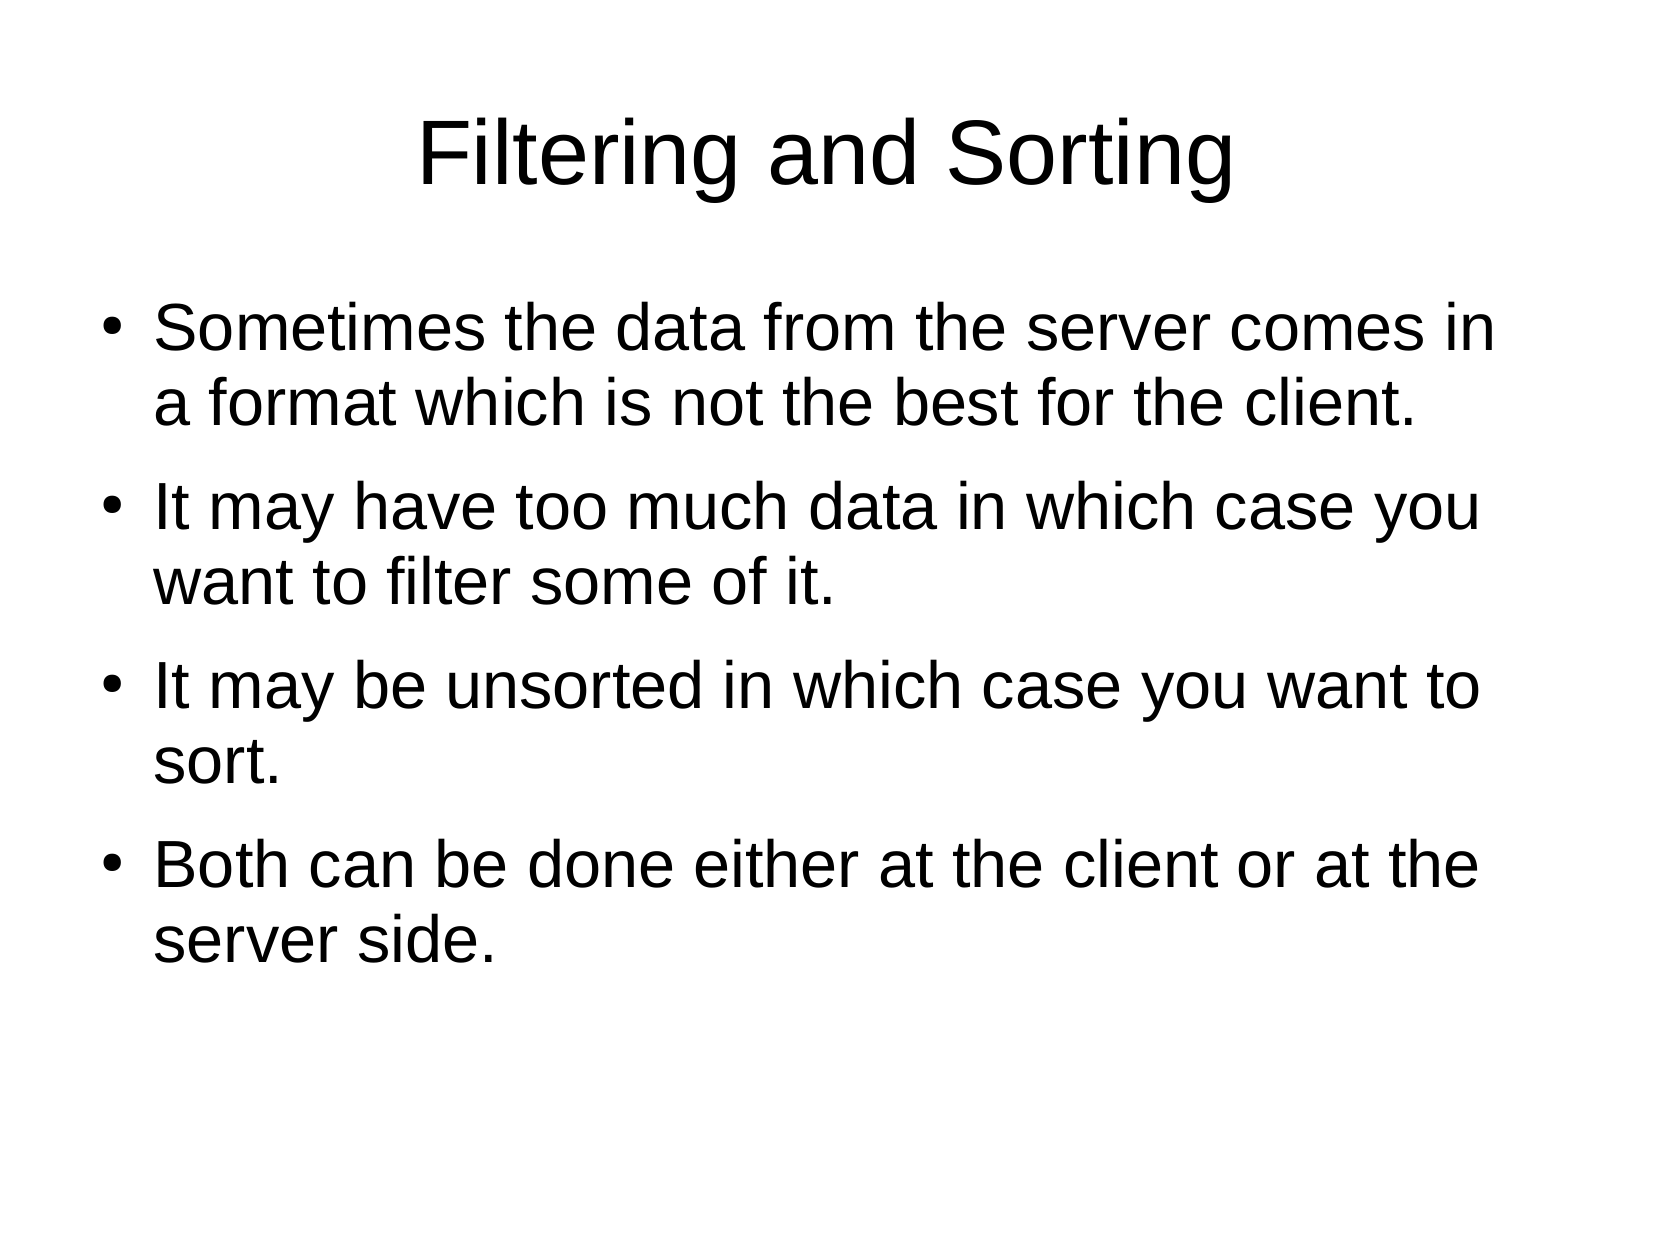

# Filtering and Sorting
Sometimes the data from the server comes in a format which is not the best for the client.
It may have too much data in which case you want to filter some of it.
It may be unsorted in which case you want to sort.
Both can be done either at the client or at the server side.